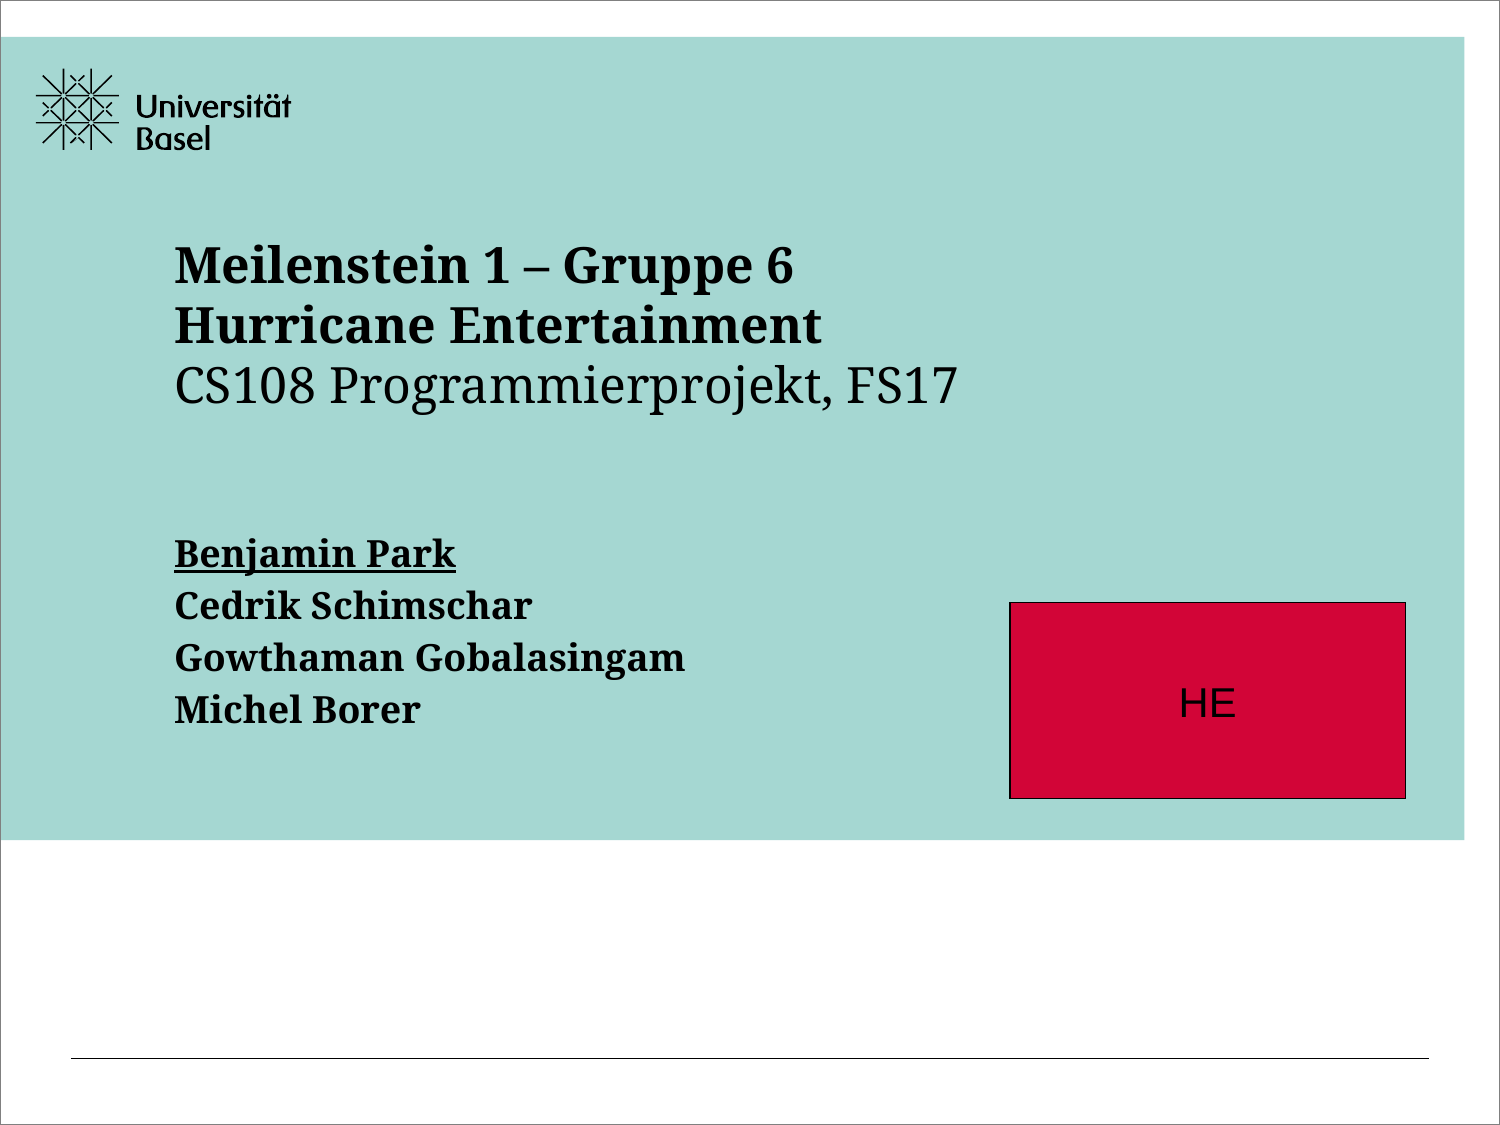

# Meilenstein 1 – Gruppe 6 Hurricane Entertainment CS108 Programmierprojekt, FS17
Benjamin Park
Cedrik Schimschar
Gowthaman Gobalasingam
Michel Borer
HE